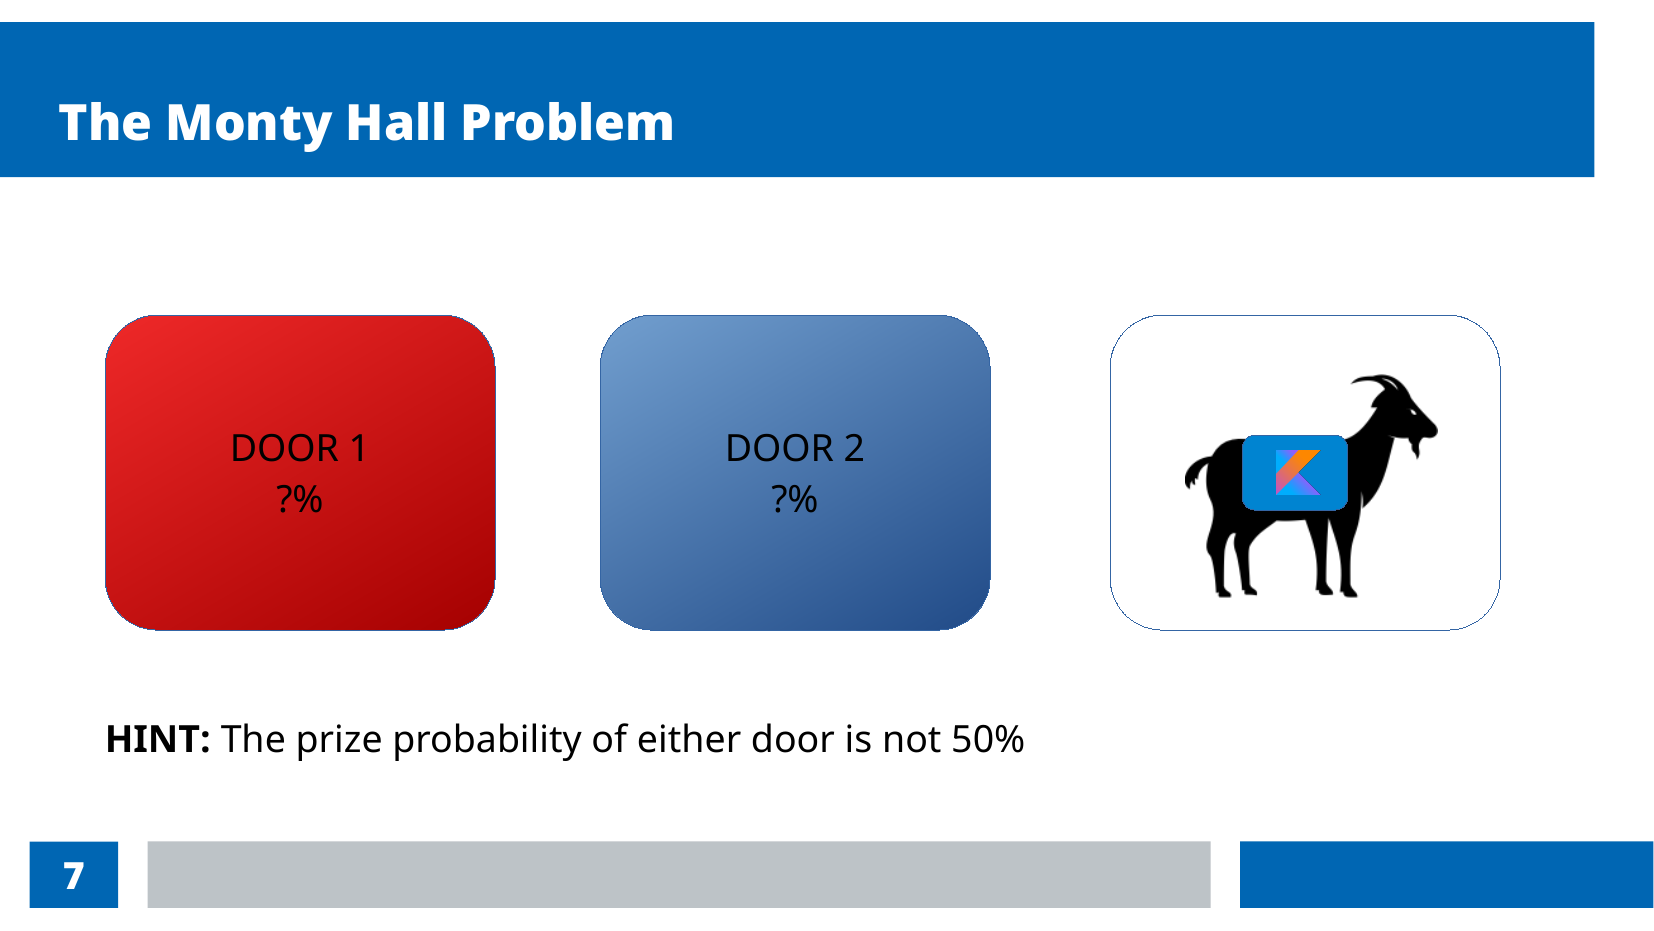

# The Monty Hall Problem
DOOR 1
?%
DOOR 2
?%
HINT: The prize probability of either door is not 50%
7